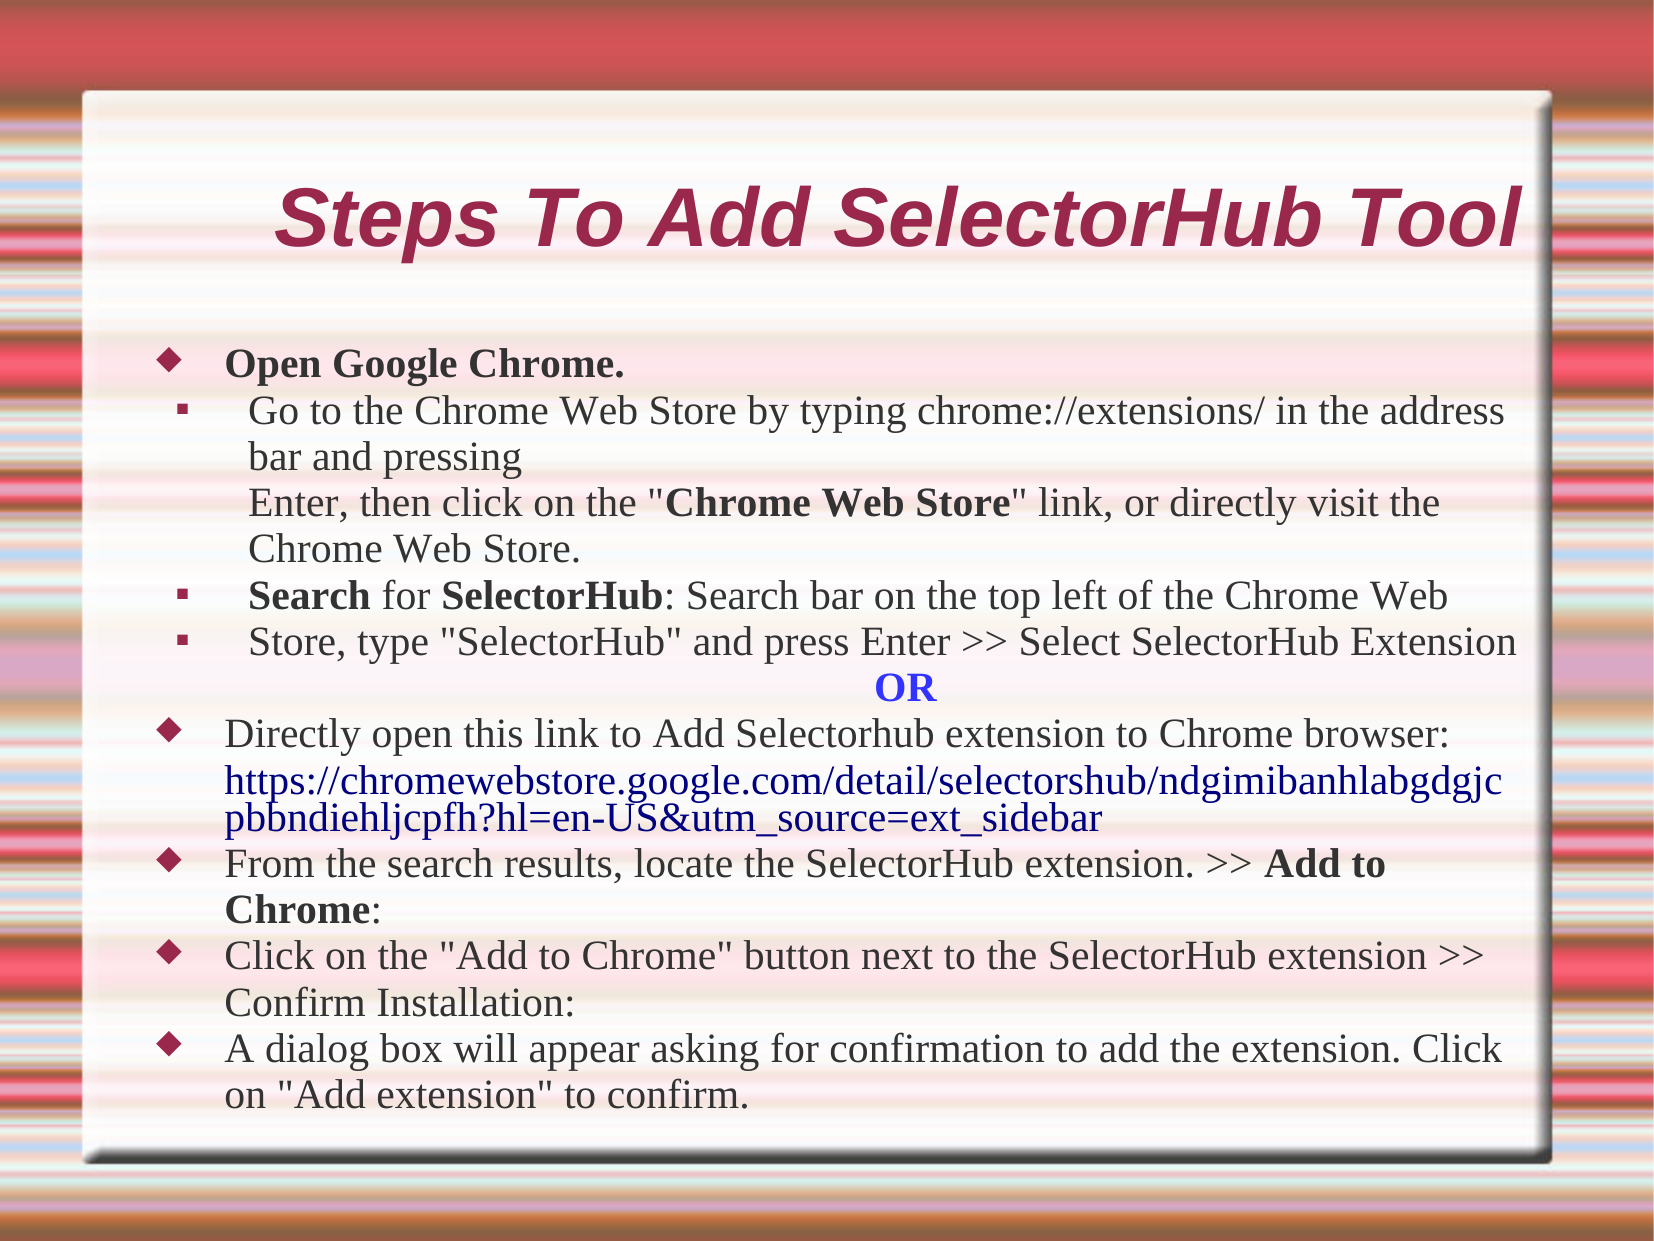

# Steps To Add SelectorHub Tool
Open Google Chrome.
Go to the Chrome Web Store by typing chrome://extensions/ in the address
bar and pressing
Enter, then click on the "Chrome Web Store" link, or directly visit the
Chrome Web Store.
Search for SelectorHub: Search bar on the top left of the Chrome Web
Store, type "SelectorHub" and press Enter >> Select SelectorHub Extension
 OR
Directly open this link to Add Selectorhub extension to Chrome browser:
https://chromewebstore.google.com/detail/selectorshub/ndgimibanhlabgdgjcpbbndiehljcpfh?hl=en-US&utm_source=ext_sidebar
From the search results, locate the SelectorHub extension. >> Add to Chrome:
Click on the "Add to Chrome" button next to the SelectorHub extension >> Confirm Installation:
A dialog box will appear asking for confirmation to add the extension. Click on "Add extension" to confirm.